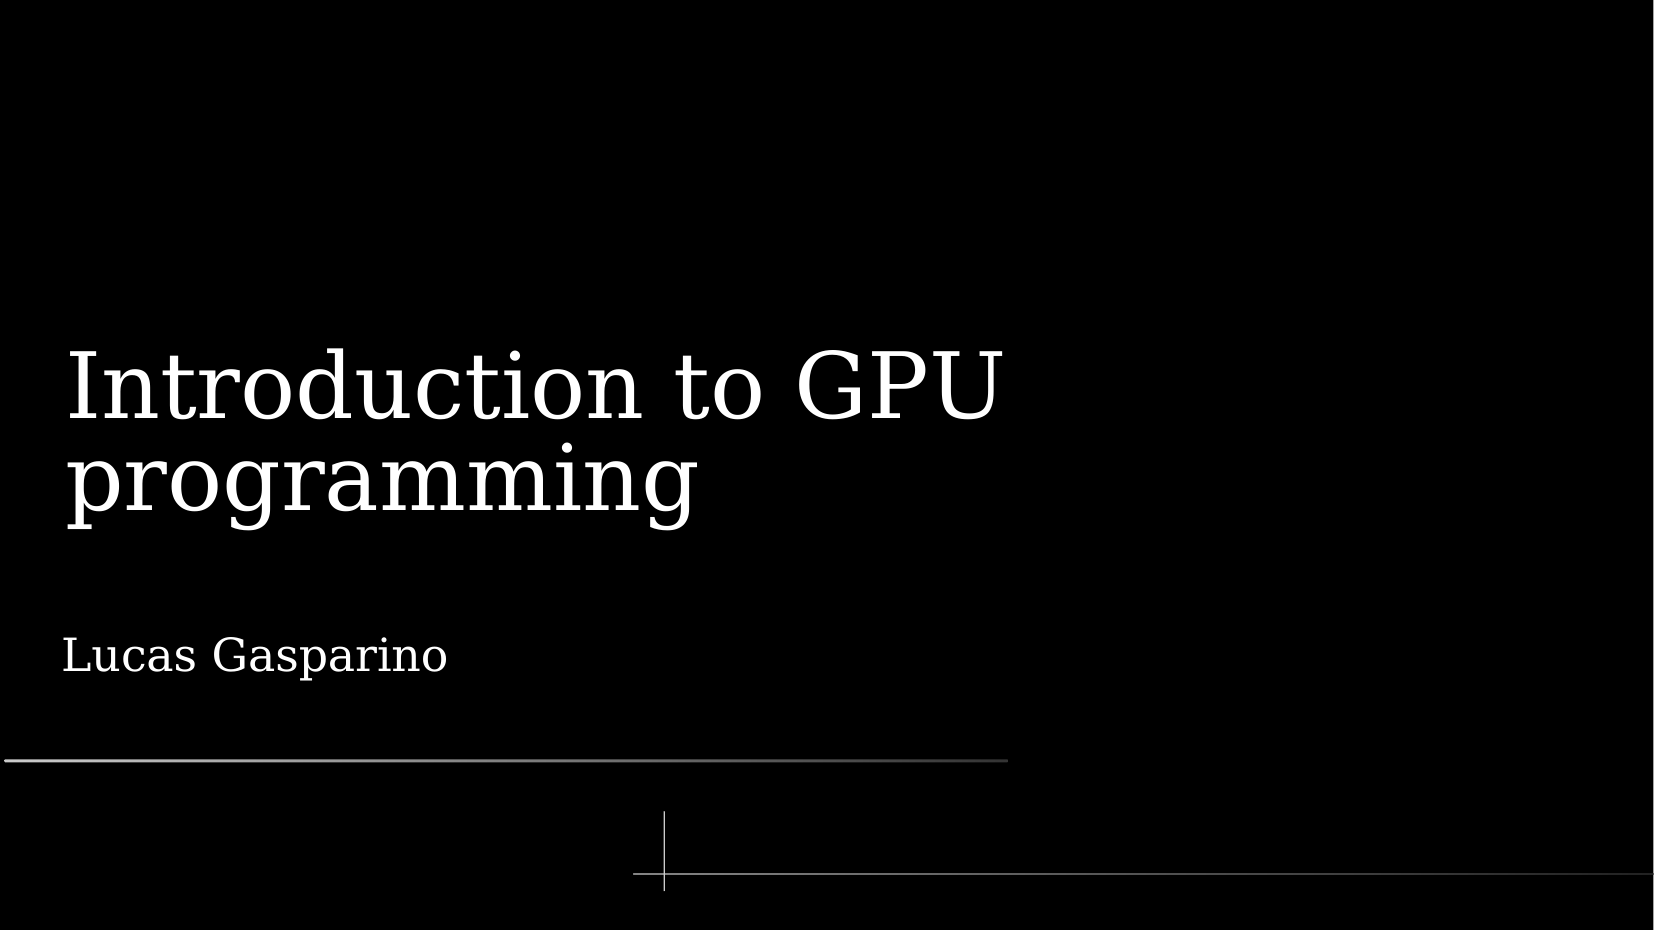

# Introduction to GPU programming
Lucas Gasparino